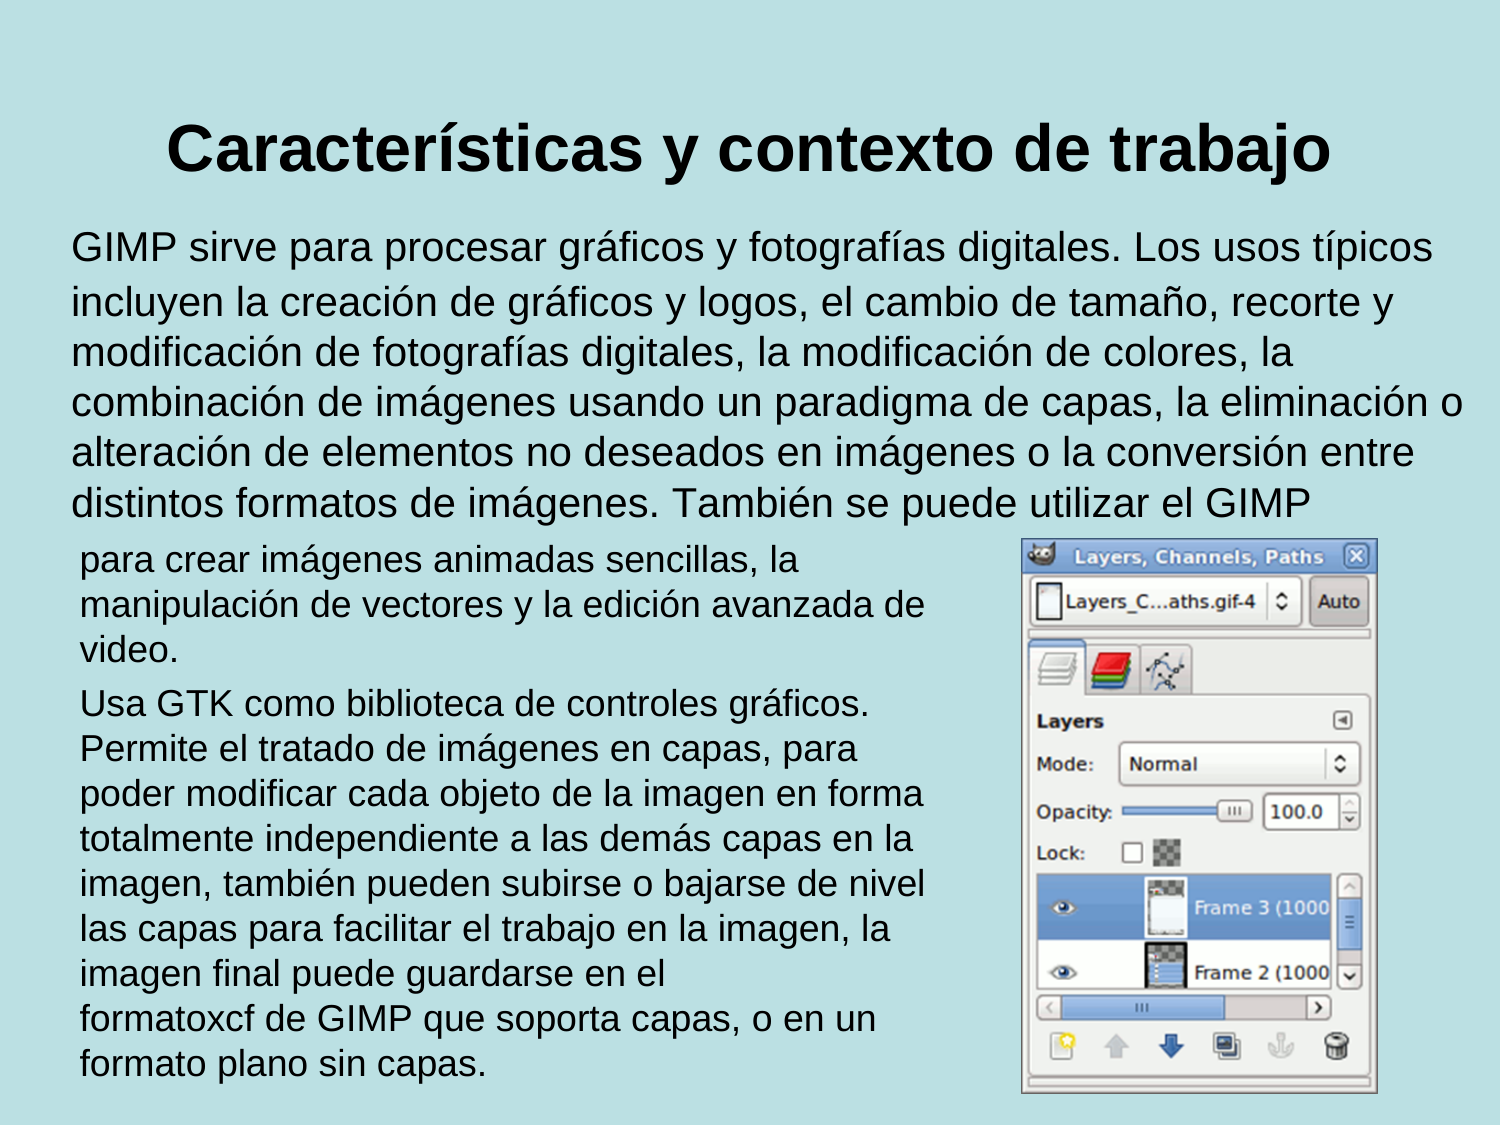

# Características y contexto de trabajo
	GIMP sirve para procesar gráficos y fotografías digitales. Los usos típicos incluyen la creación de gráficos y logos, el cambio de tamaño, recorte y modificación de fotografías digitales, la modificación de colores, la combinación de imágenes usando un paradigma de capas, la eliminación o alteración de elementos no deseados en imágenes o la conversión entre distintos formatos de imágenes. También se puede utilizar el GIMP
| para crear imágenes animadas sencillas, la manipulación de vectores y la edición avanzada de video. Usa GTK como biblioteca de controles gráficos. Permite el tratado de imágenes en capas, para poder modificar cada objeto de la imagen en forma totalmente independiente a las demás capas en la imagen, también pueden subirse o bajarse de nivel las capas para facilitar el trabajo en la imagen, la imagen final puede guardarse en el formatoxcf de GIMP que soporta capas, o en un formato plano sin capas. |
| --- |